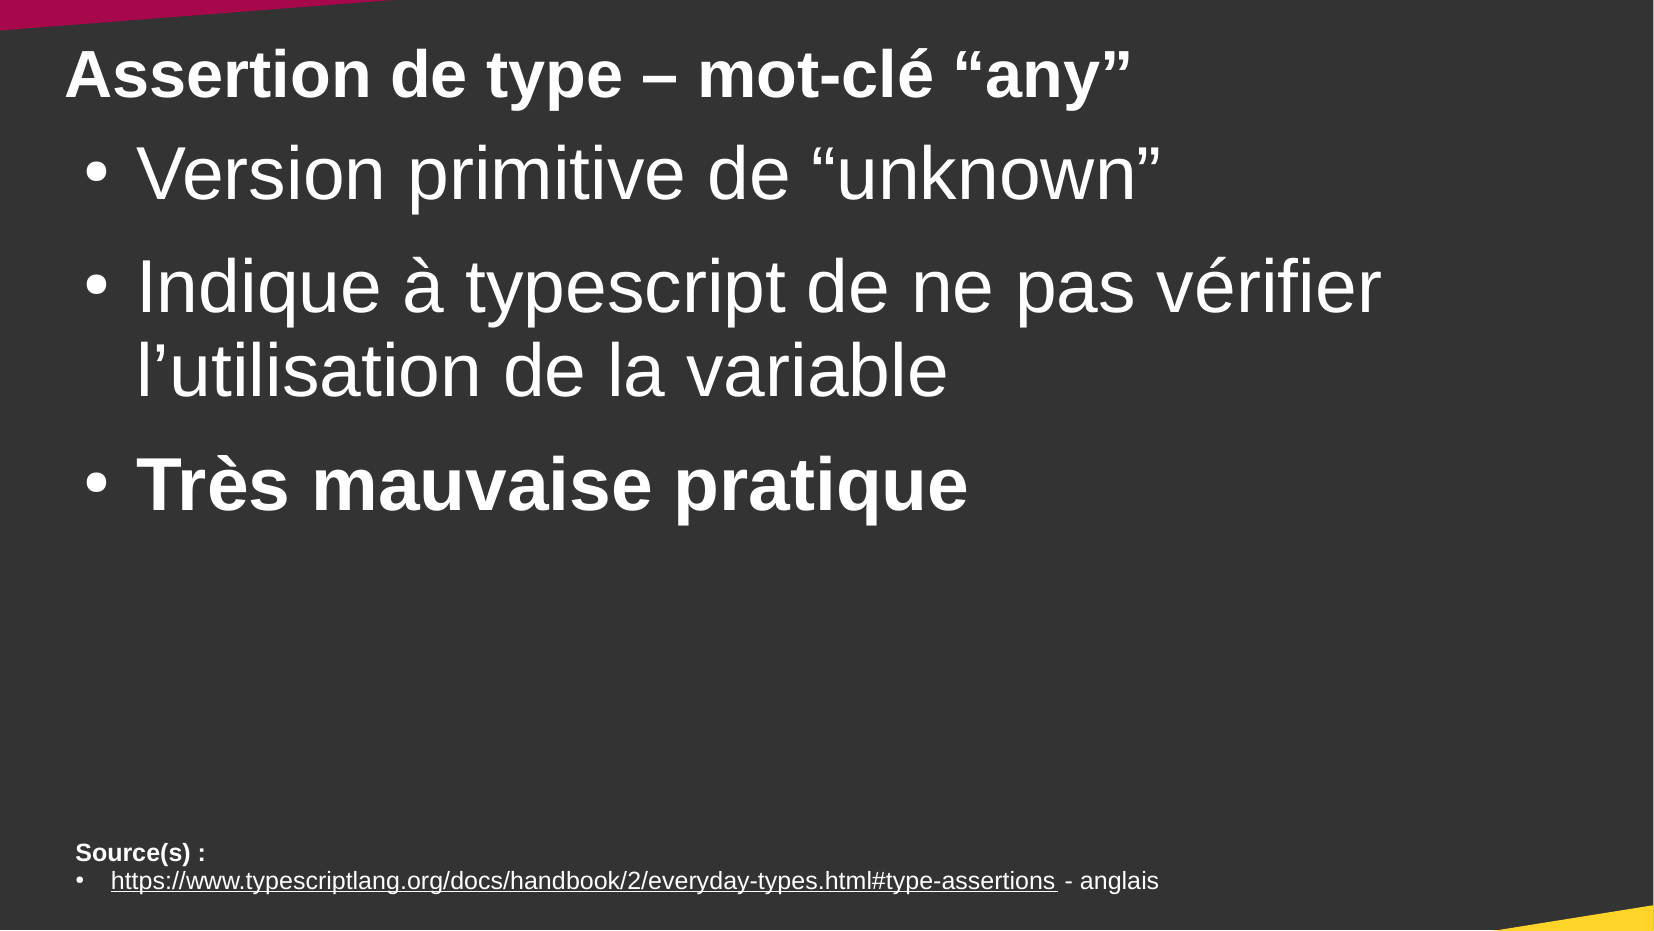

# Assertion de type – mot-clé “any”
Version primitive de “unknown”
Indique à typescript de ne pas vérifier l’utilisation de la variable
Très mauvaise pratique
Source(s) :
https://www.typescriptlang.org/docs/handbook/2/everyday-types.html#type-assertions - anglais